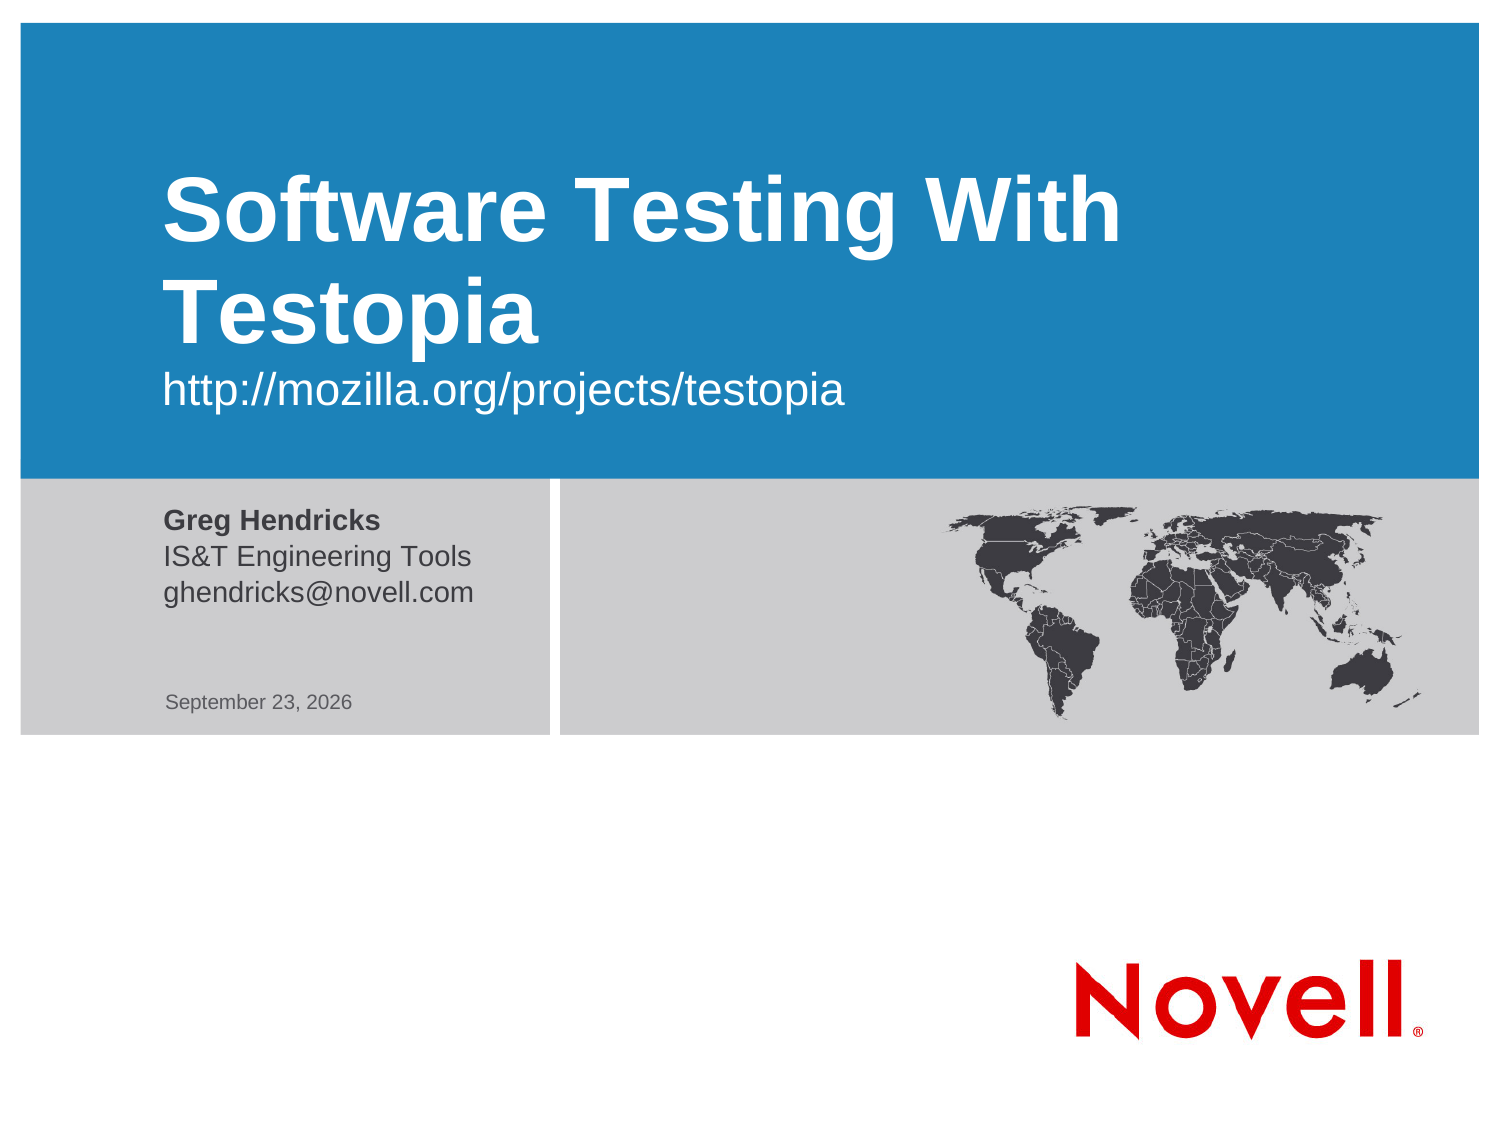

# Software Testing With Testopia http://mozilla.org/projects/testopia
Greg Hendricks
IS&T Engineering Tools
ghendricks@novell.com